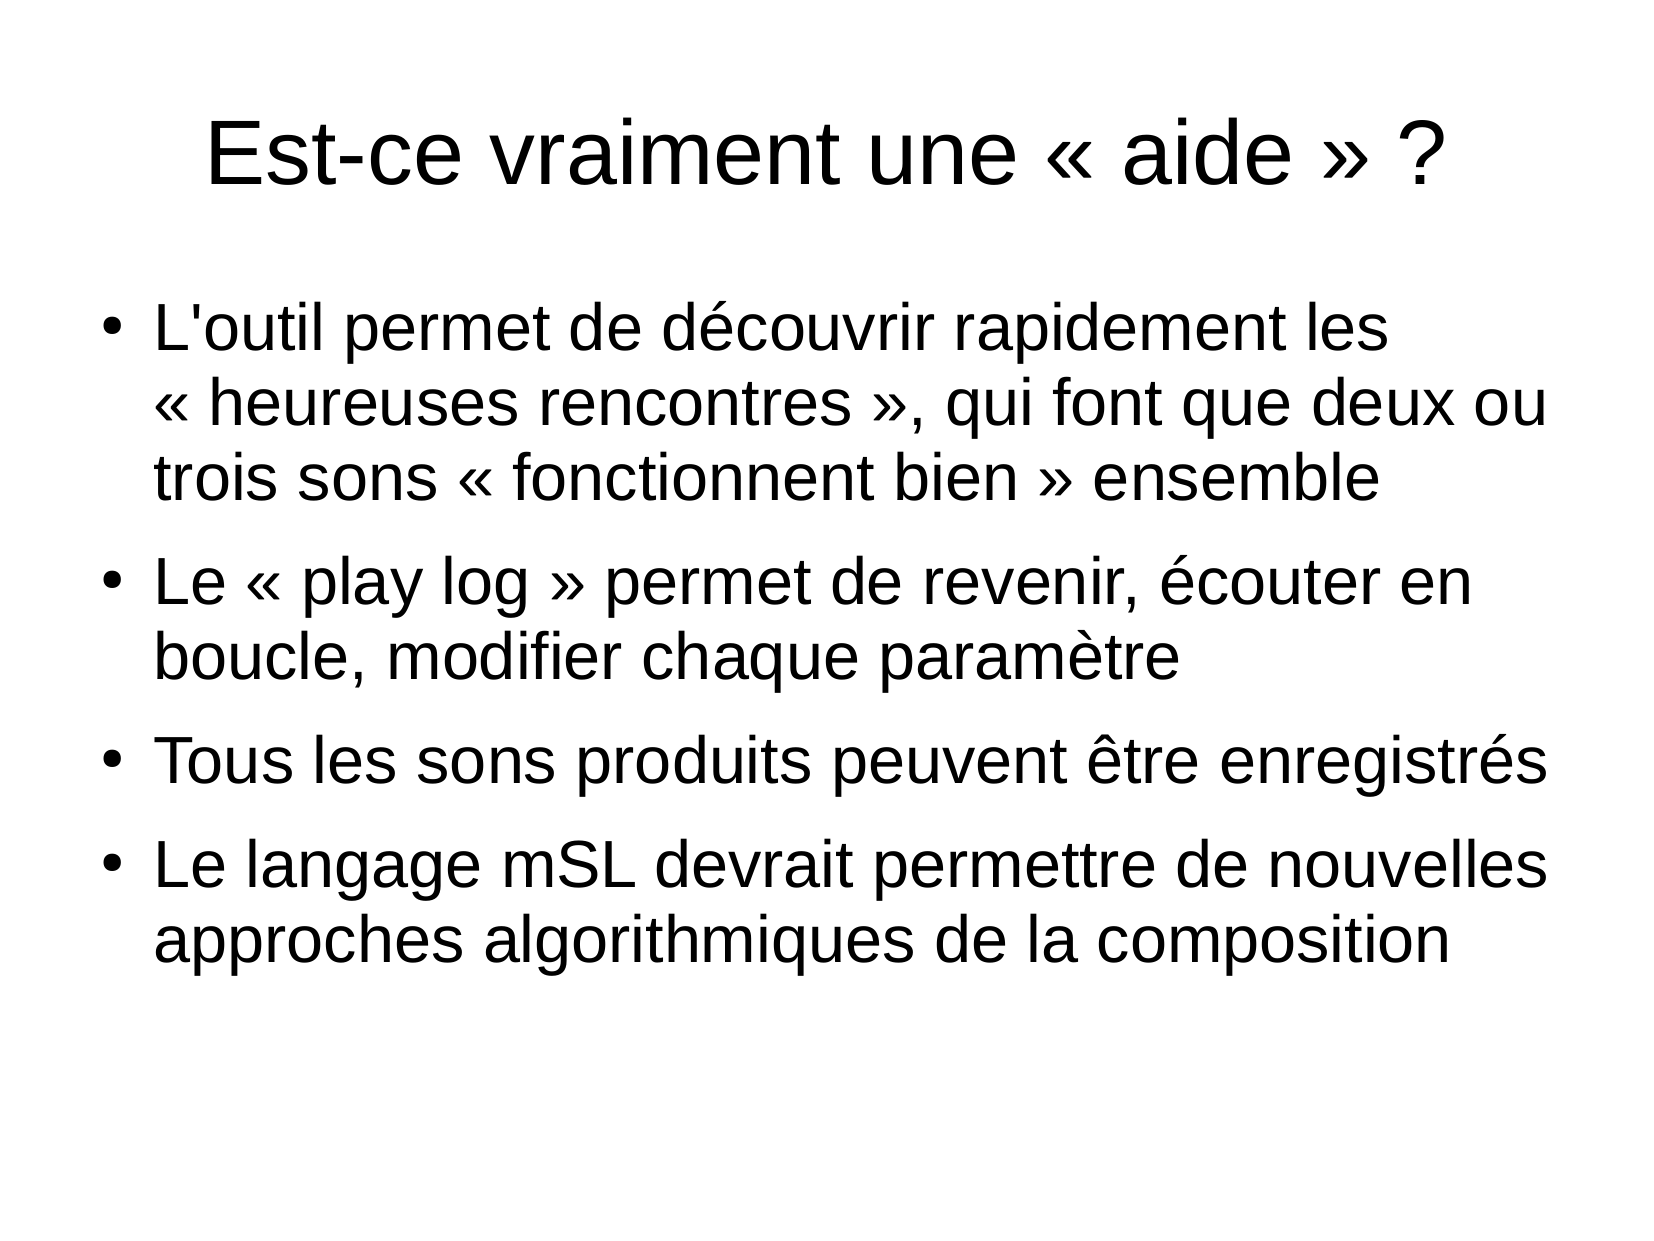

# Est-ce vraiment une « aide » ?
L'outil permet de découvrir rapidement les « heureuses rencontres », qui font que deux ou trois sons « fonctionnent bien » ensemble
Le « play log » permet de revenir, écouter en boucle, modifier chaque paramètre
Tous les sons produits peuvent être enregistrés
Le langage mSL devrait permettre de nouvelles approches algorithmiques de la composition